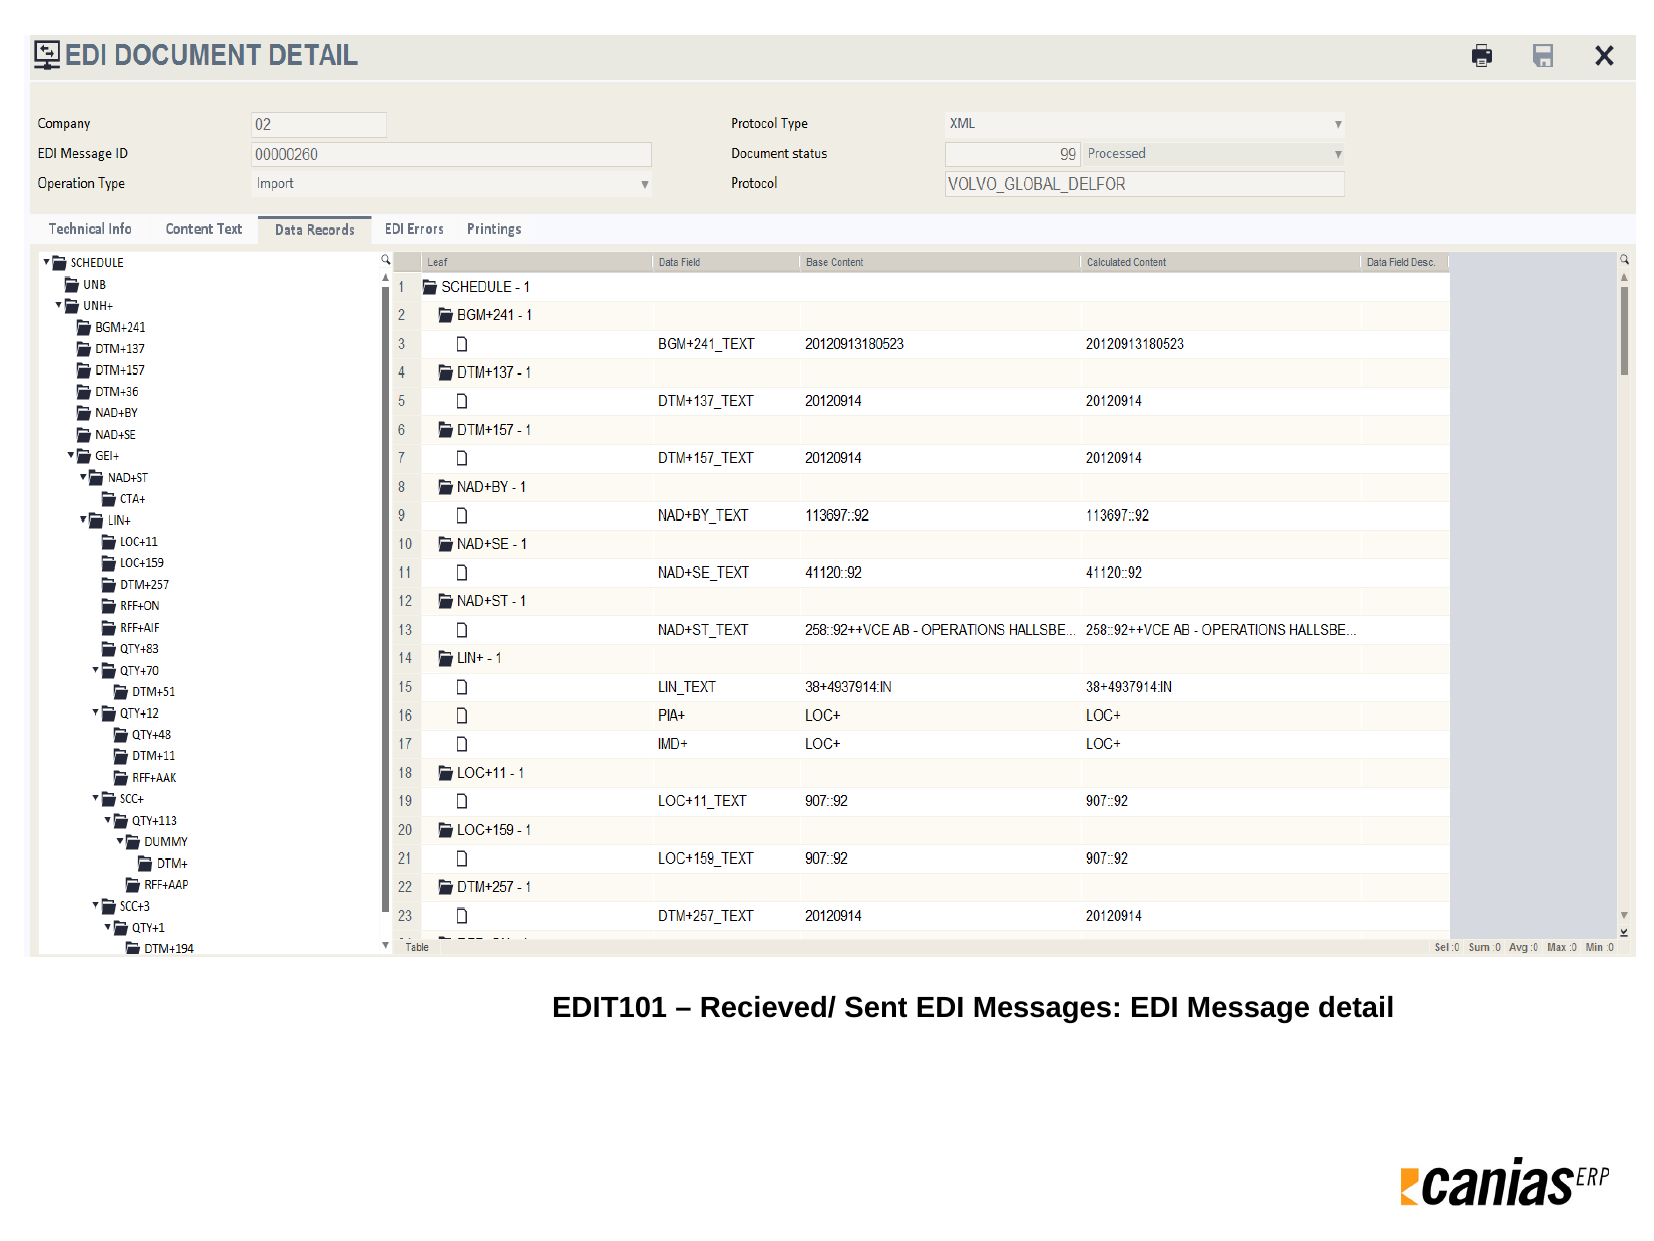

EDIT101 – Recieved/ Sent EDI Messages: EDI Message detail